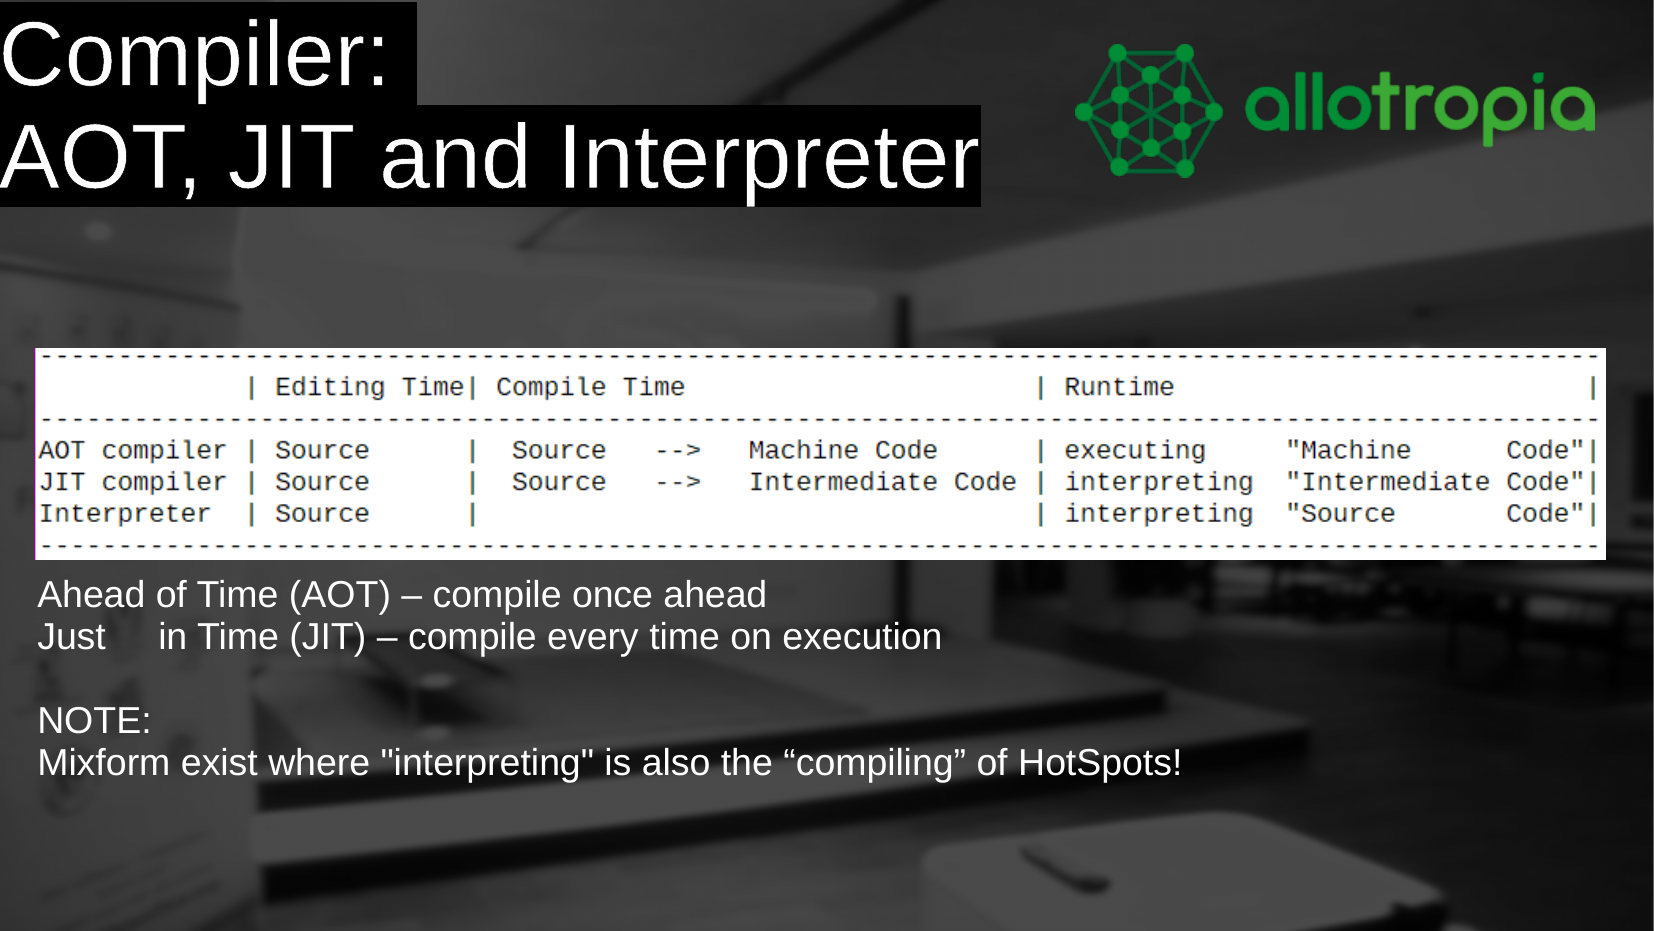

# Compiler: AOT, JIT and Interpreter
Ahead of Time (AOT) – compile once ahead
Just in Time (JIT) – compile every time on execution
NOTE:
Mixform exist where "interpreting" is also the “compiling” of HotSpots!